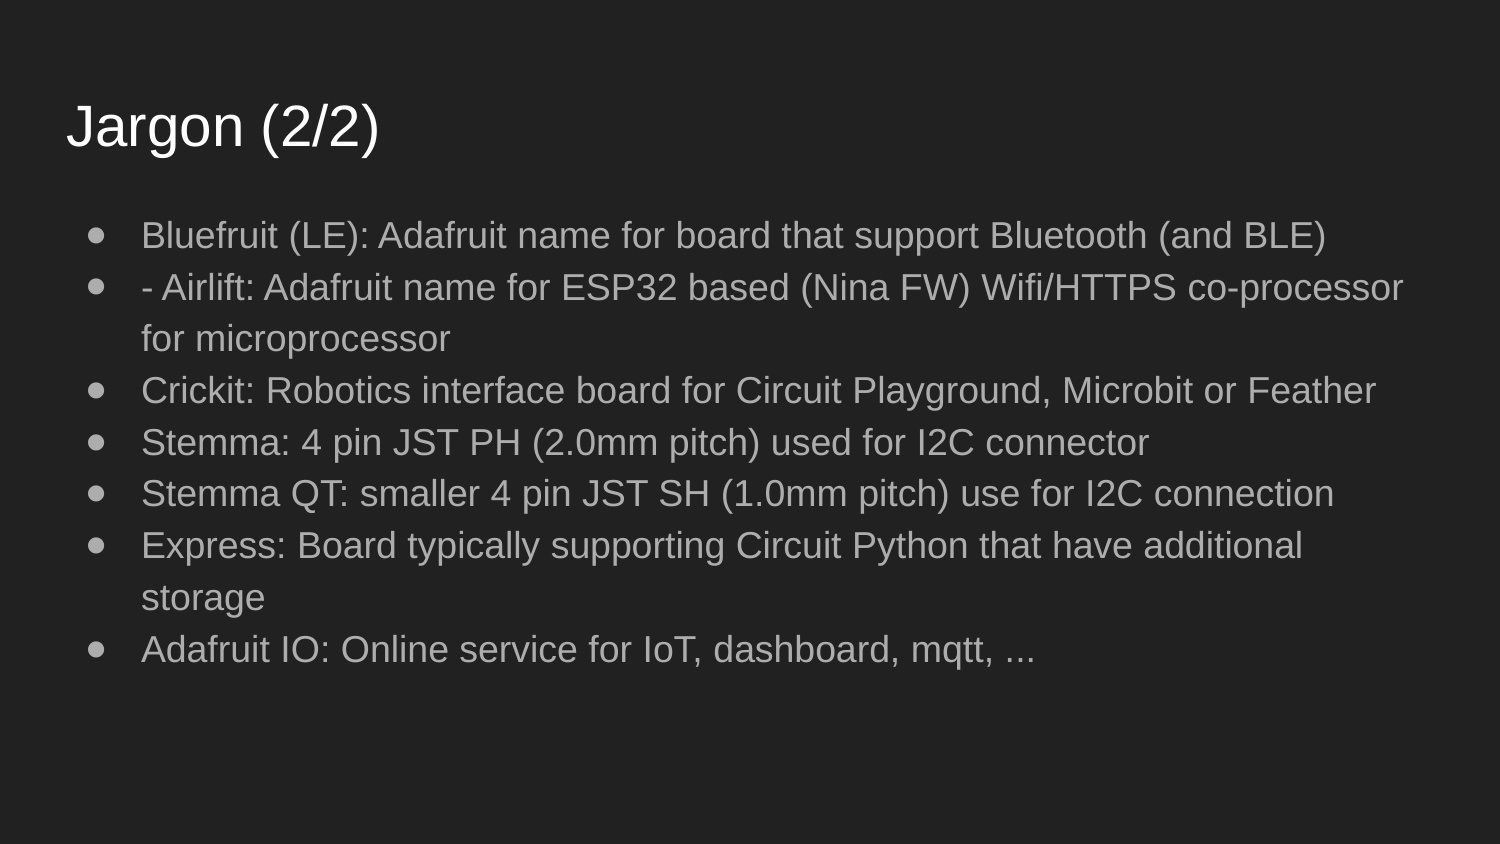

# Jargon (2/2)
Bluefruit (LE): Adafruit name for board that support Bluetooth (and BLE)
- Airlift: Adafruit name for ESP32 based (Nina FW) Wifi/HTTPS co-processor for microprocessor
Crickit: Robotics interface board for Circuit Playground, Microbit or Feather
Stemma: 4 pin JST PH (2.0mm pitch) used for I2C connector
Stemma QT: smaller 4 pin JST SH (1.0mm pitch) use for I2C connection
Express: Board typically supporting Circuit Python that have additional storage
Adafruit IO: Online service for IoT, dashboard, mqtt, ...